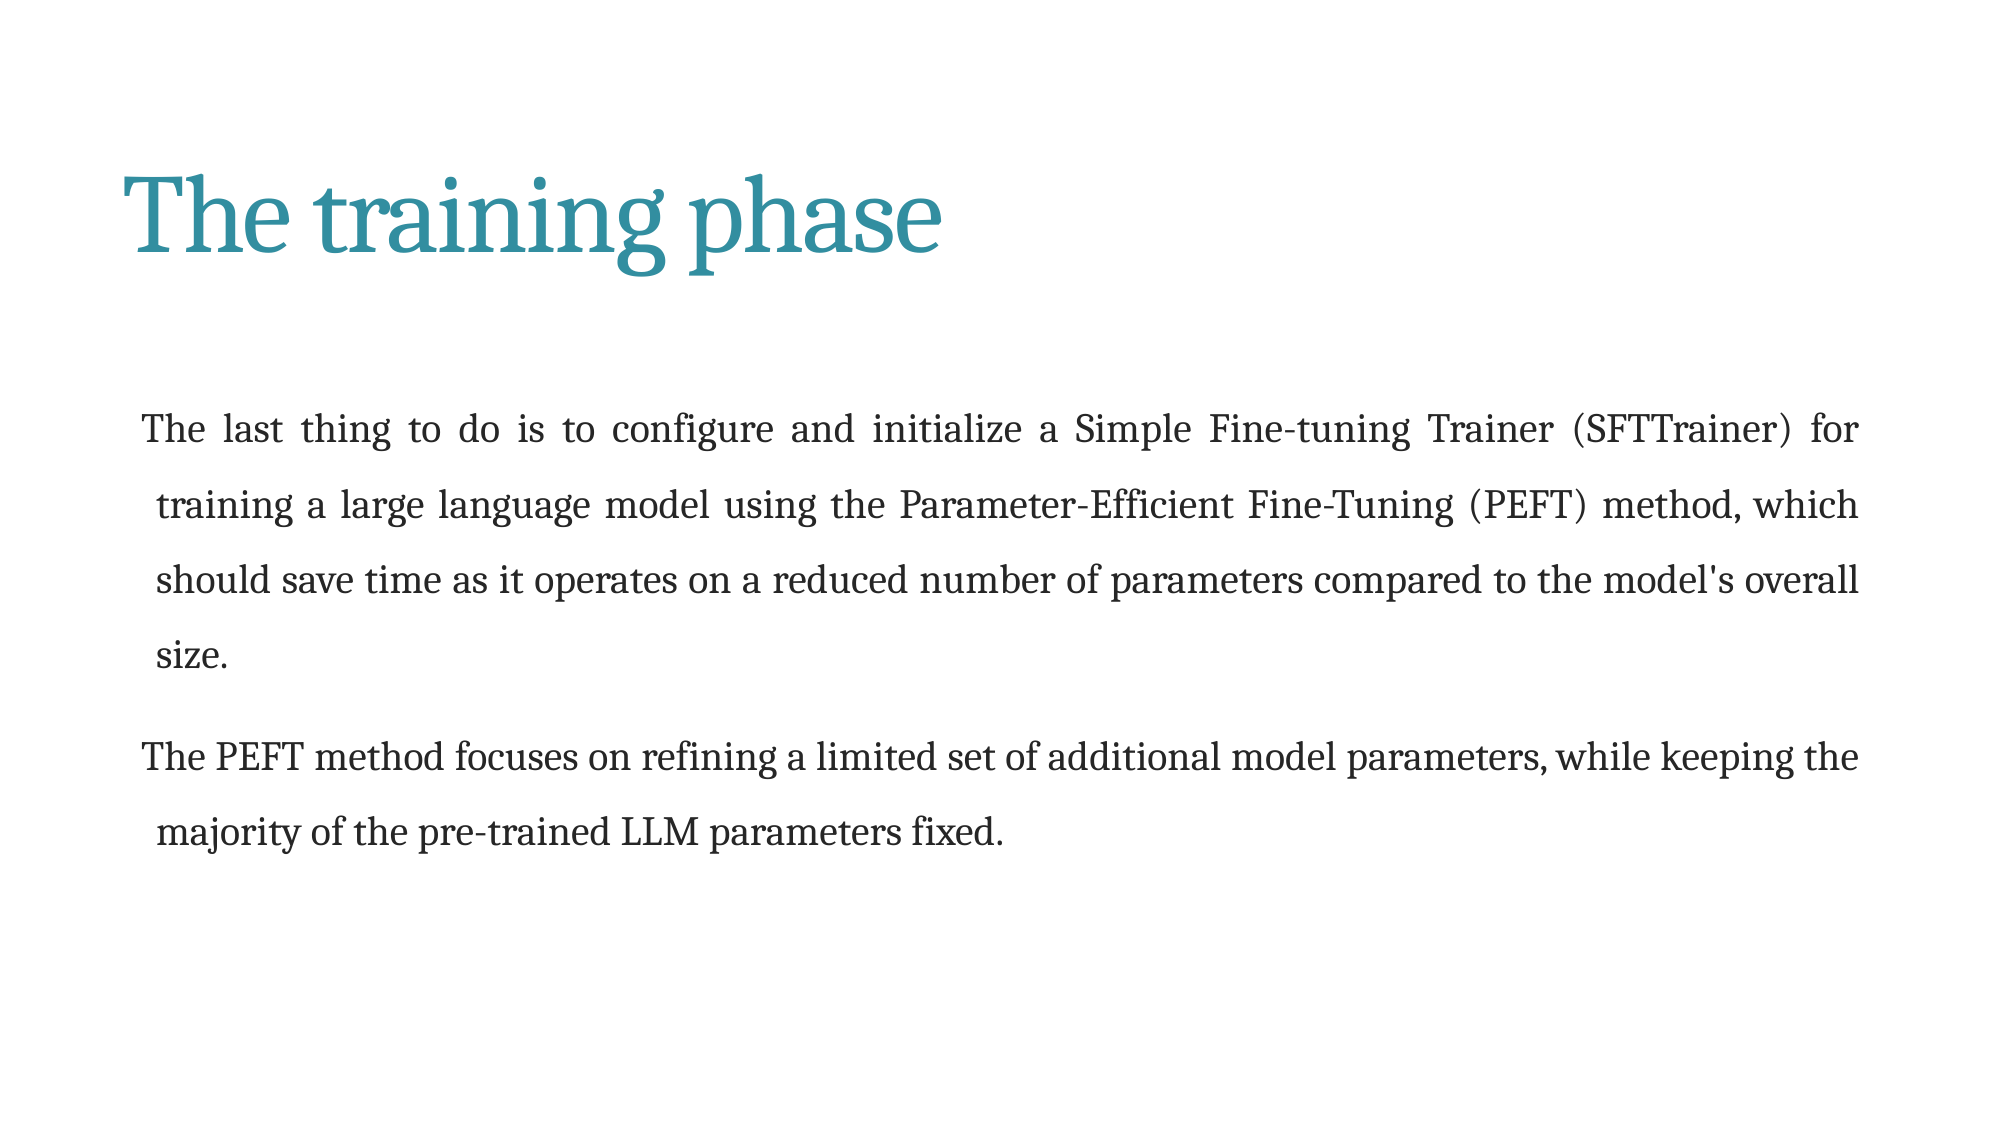

The training phase
# The last thing to do is to configure and initialize a Simple Fine-tuning Trainer (SFTTrainer) for training a large language model using the Parameter-Efficient Fine-Tuning (PEFT) method, which should save time as it operates on a reduced number of parameters compared to the model's overall size.
The PEFT method focuses on refining a limited set of additional model parameters, while keeping the majority of the pre-trained LLM parameters fixed.